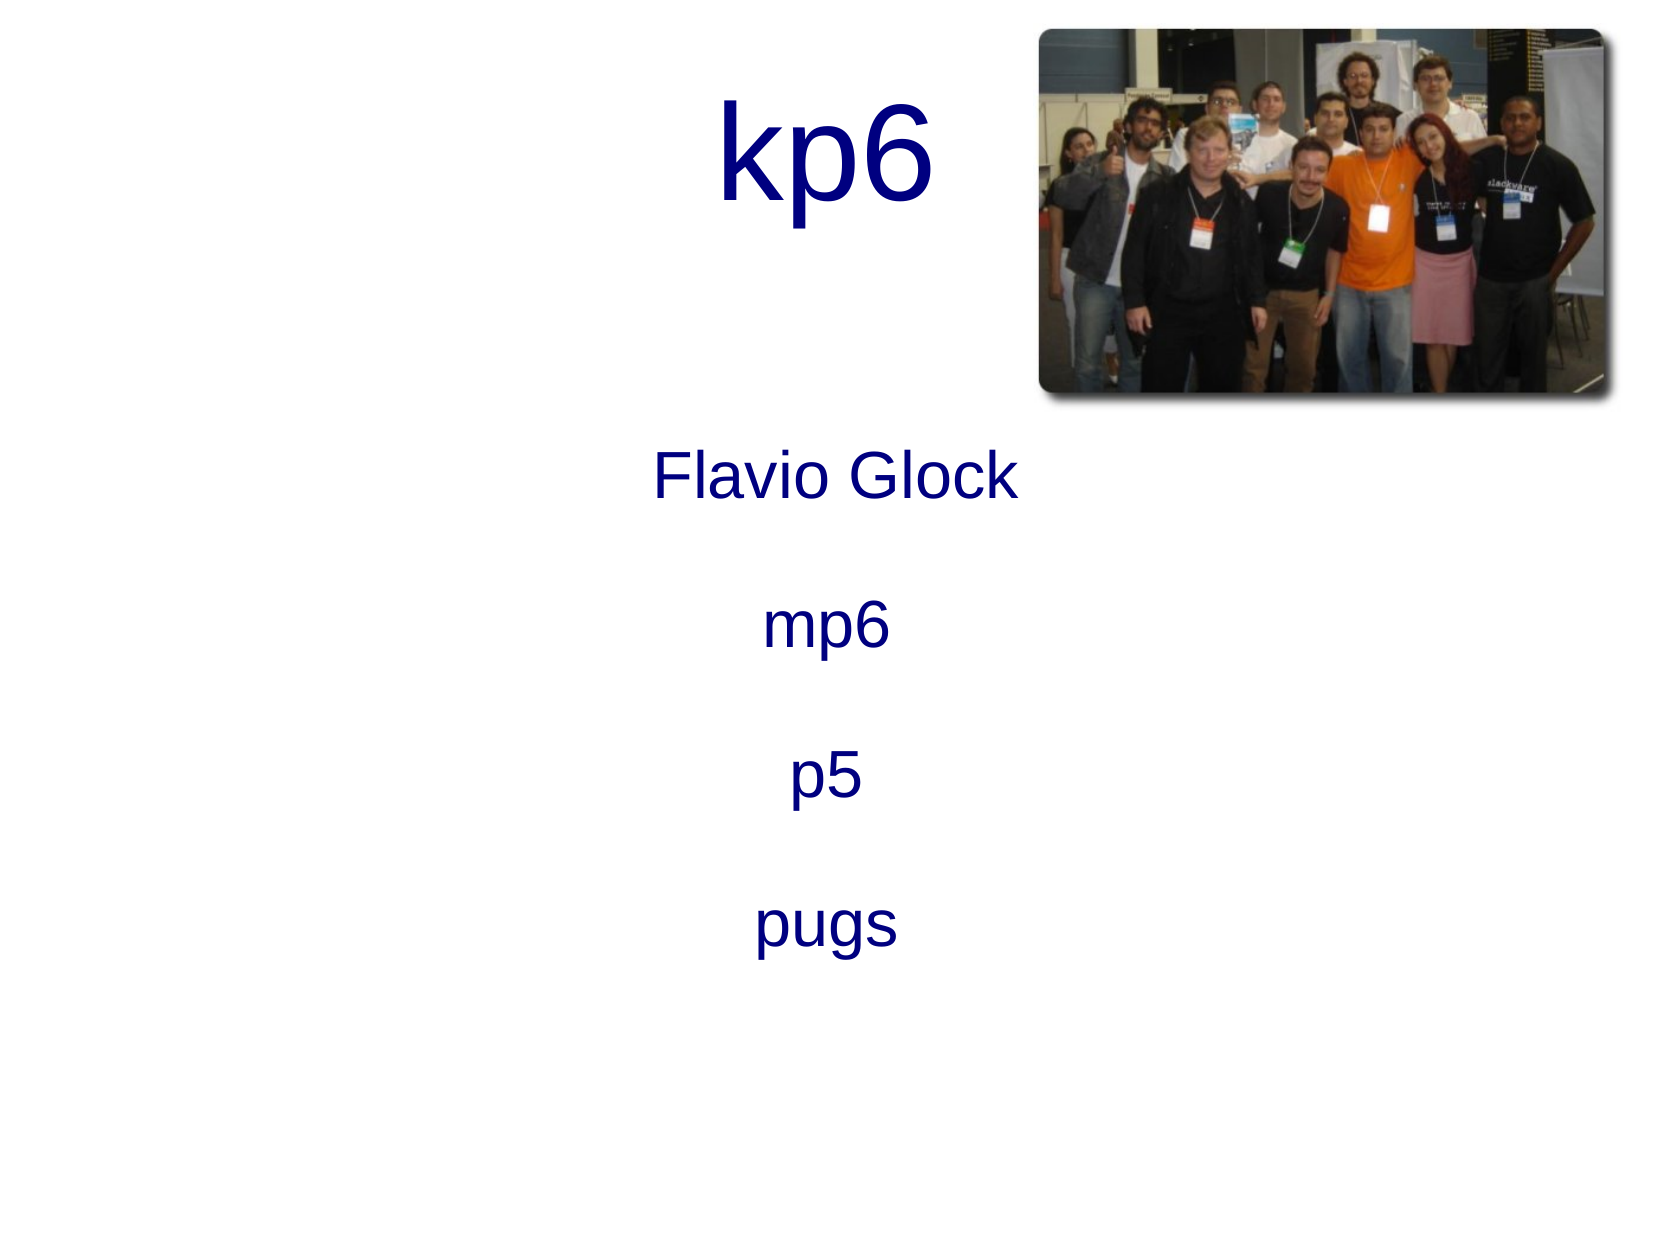

# kp6
 Flavio Glock
mp6
p5
pugs